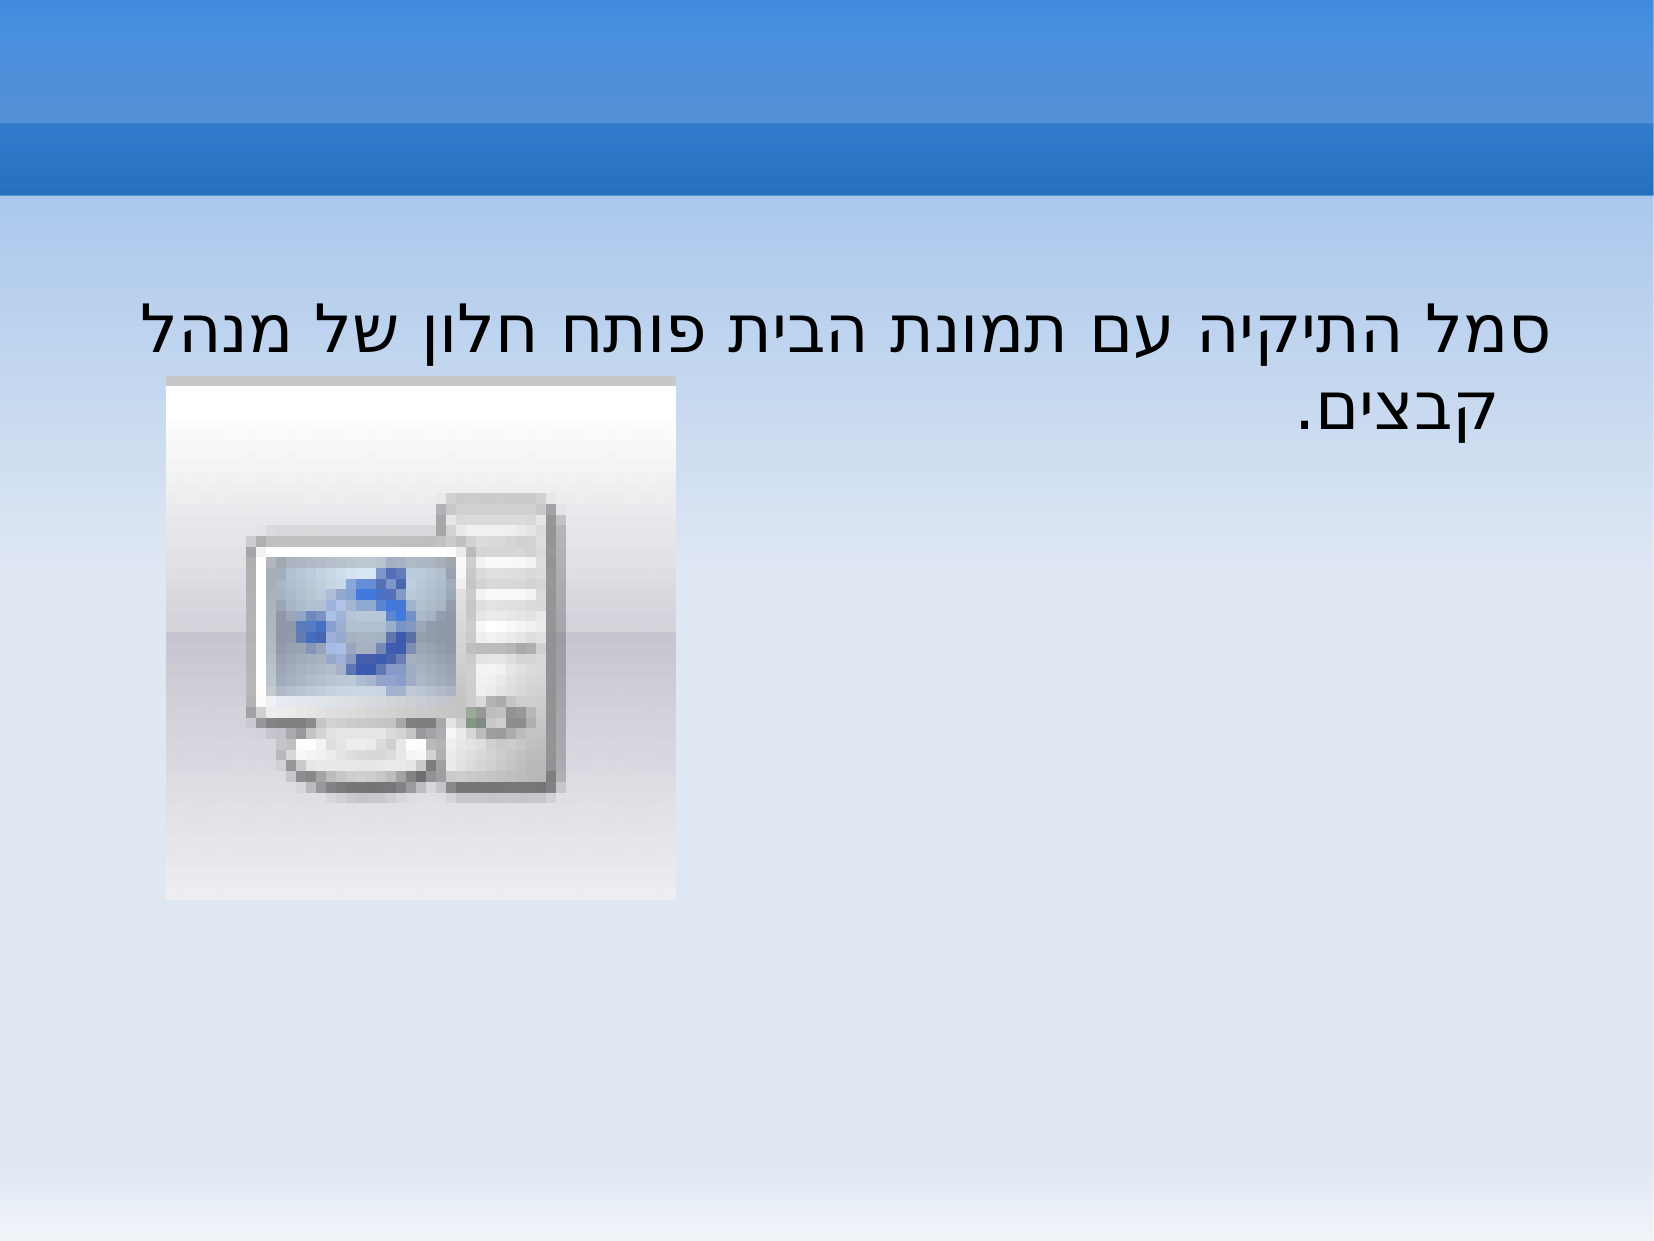

#
סמל התיקיה עם תמונת הבית פותח חלון של מנהל קבצים.